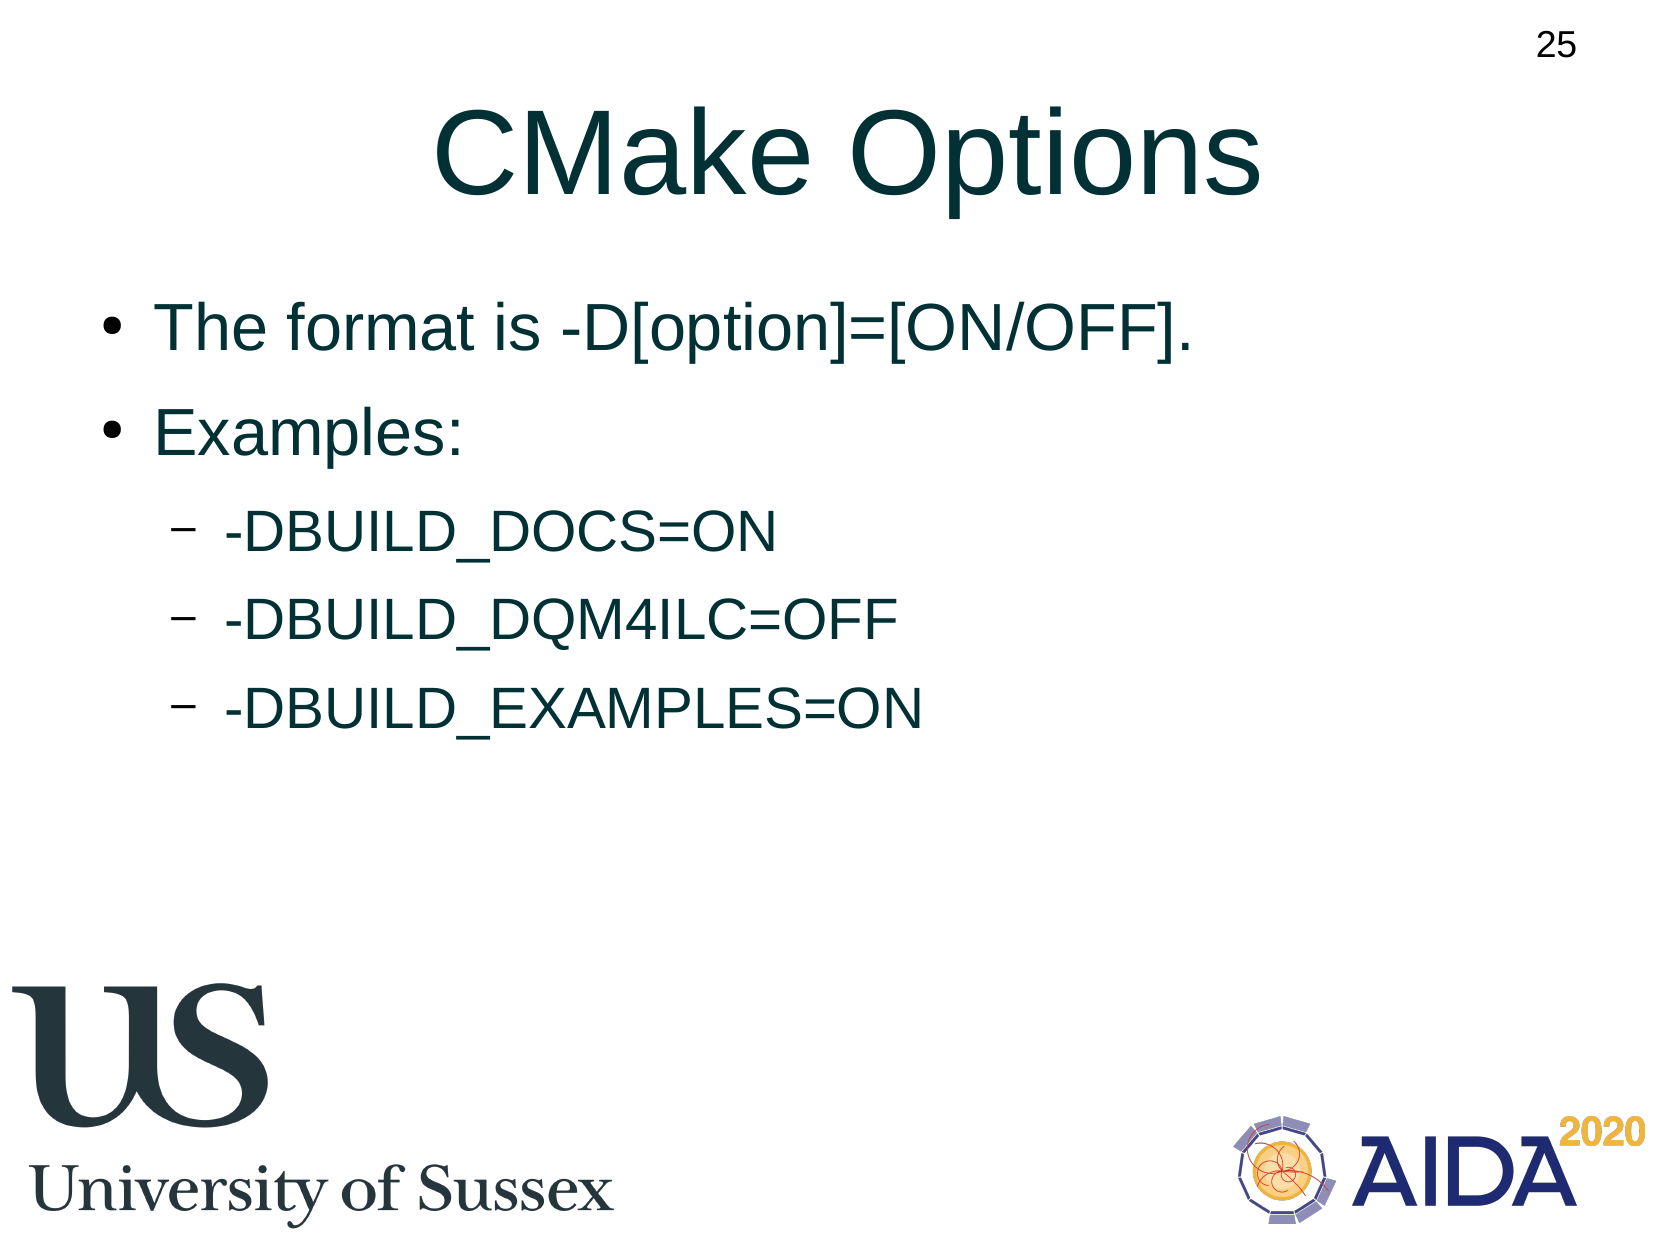

# CMake Options
The format is -D[option]=[ON/OFF].
Examples:
-DBUILD_DOCS=ON
-DBUILD_DQM4ILC=OFF
-DBUILD_EXAMPLES=ON